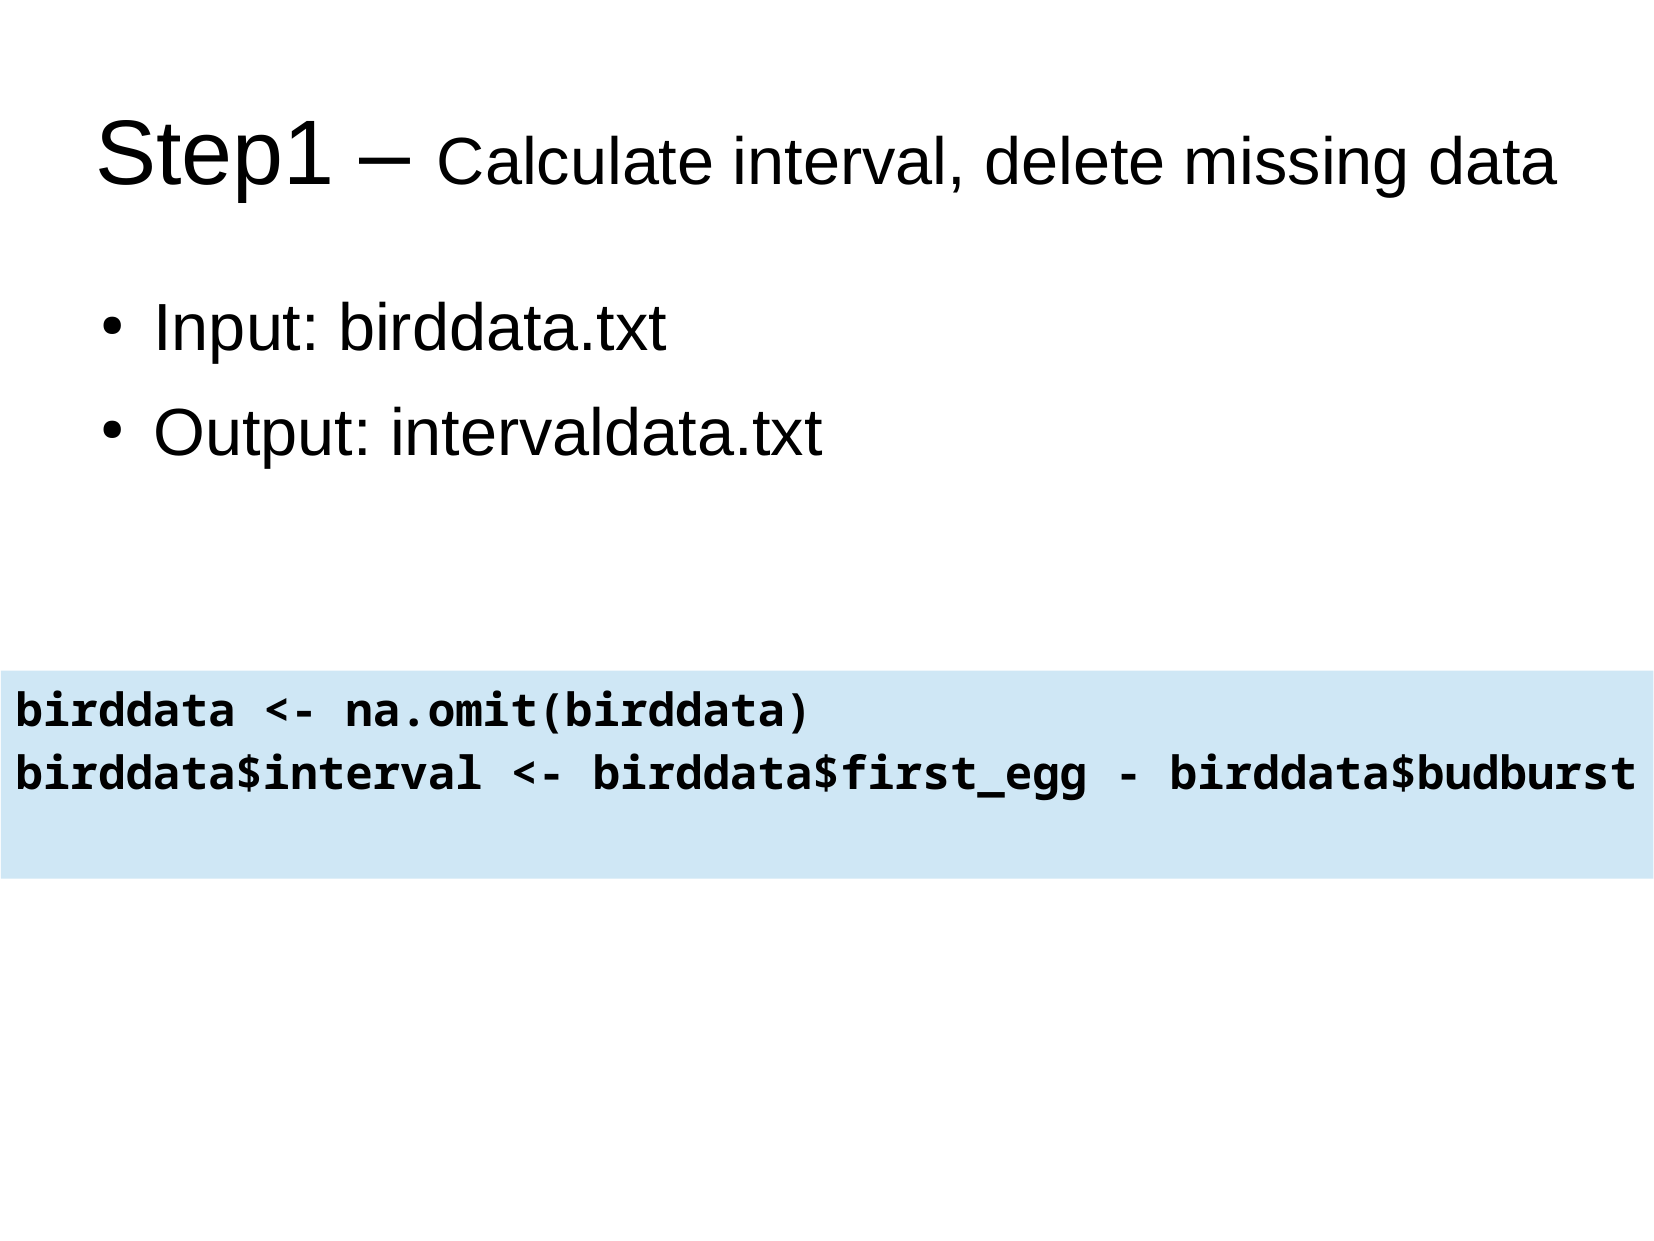

# Step1 – Calculate interval, delete missing data
Input: birddata.txt
Output: intervaldata.txt
birddata <- na.omit(birddata)
birddata$interval <- birddata$first_egg - birddata$budburst